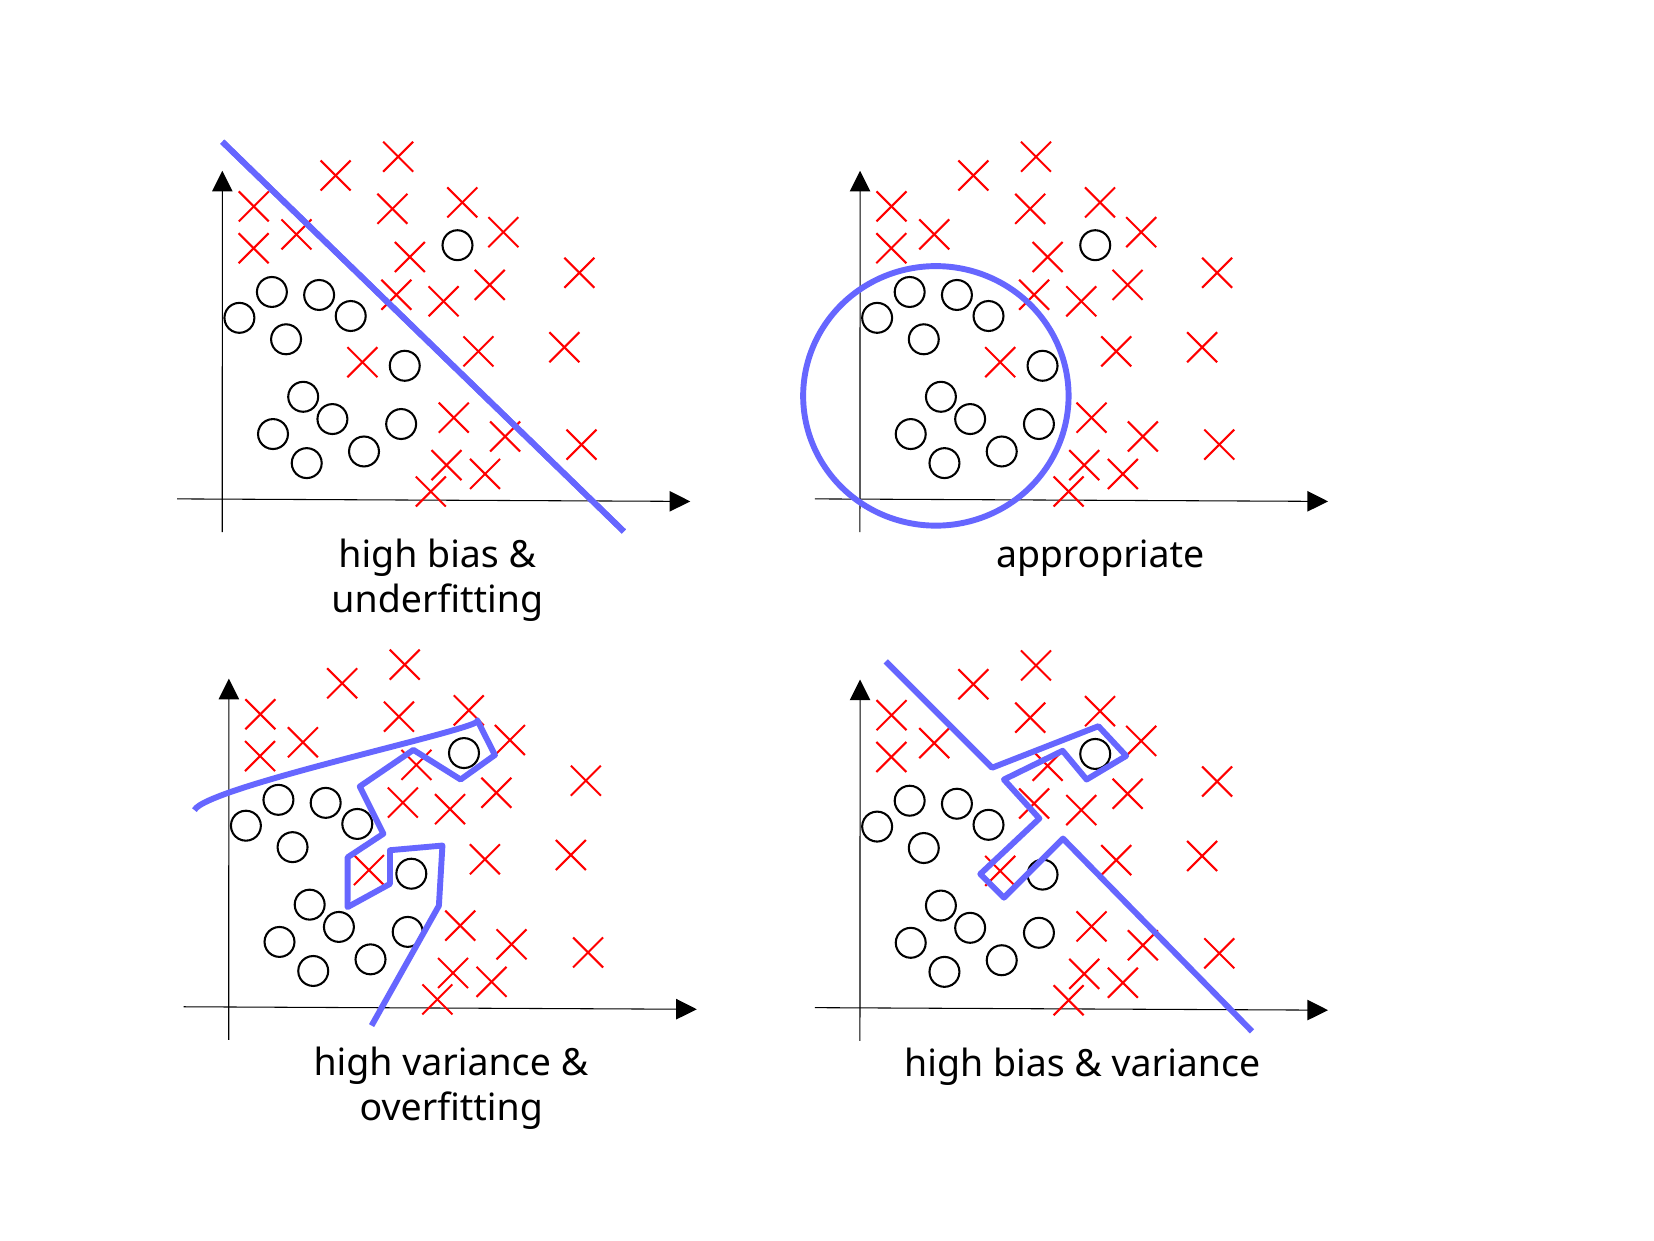

high bias &
underfitting
appropriate
high variance &
overfitting
high bias & variance